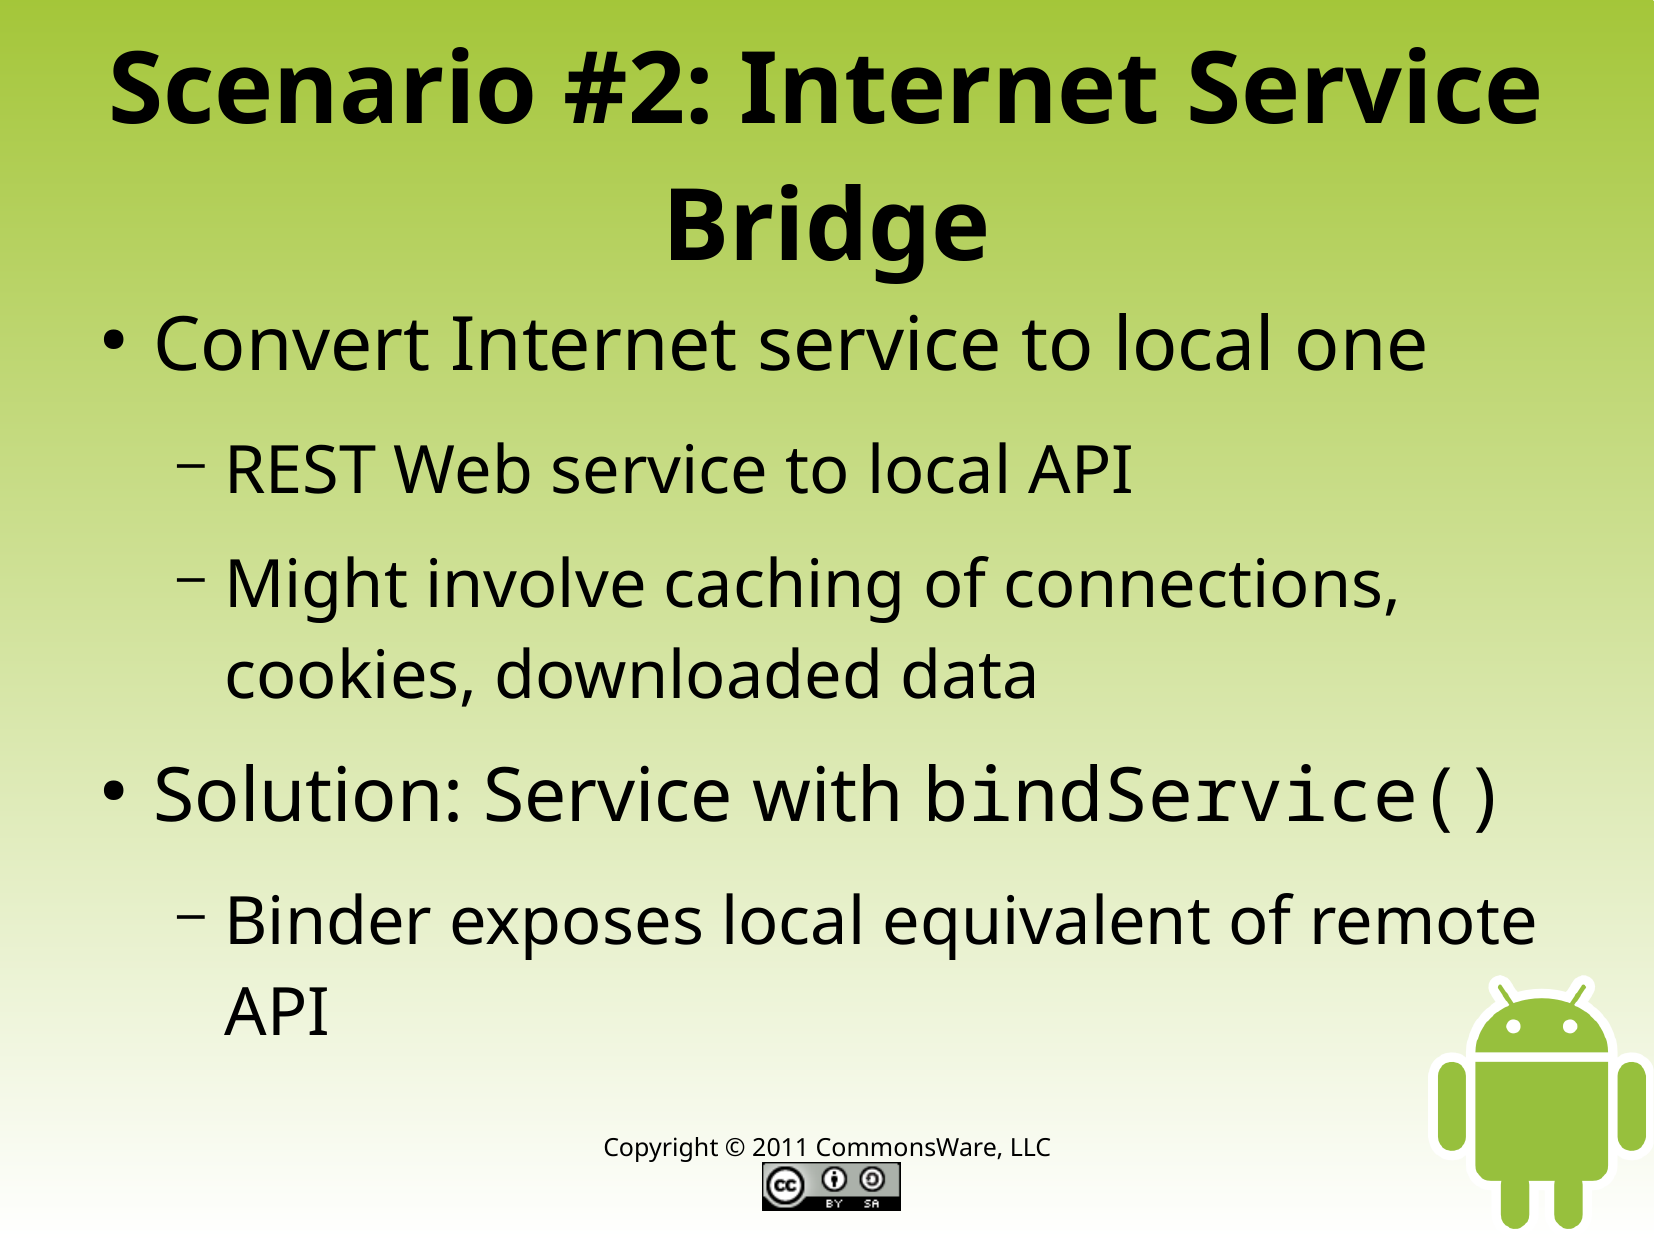

# Scenario #2: Internet Service Bridge
Convert Internet service to local one
REST Web service to local API
Might involve caching of connections, cookies, downloaded data
Solution: Service with bindService()
Binder exposes local equivalent of remote API